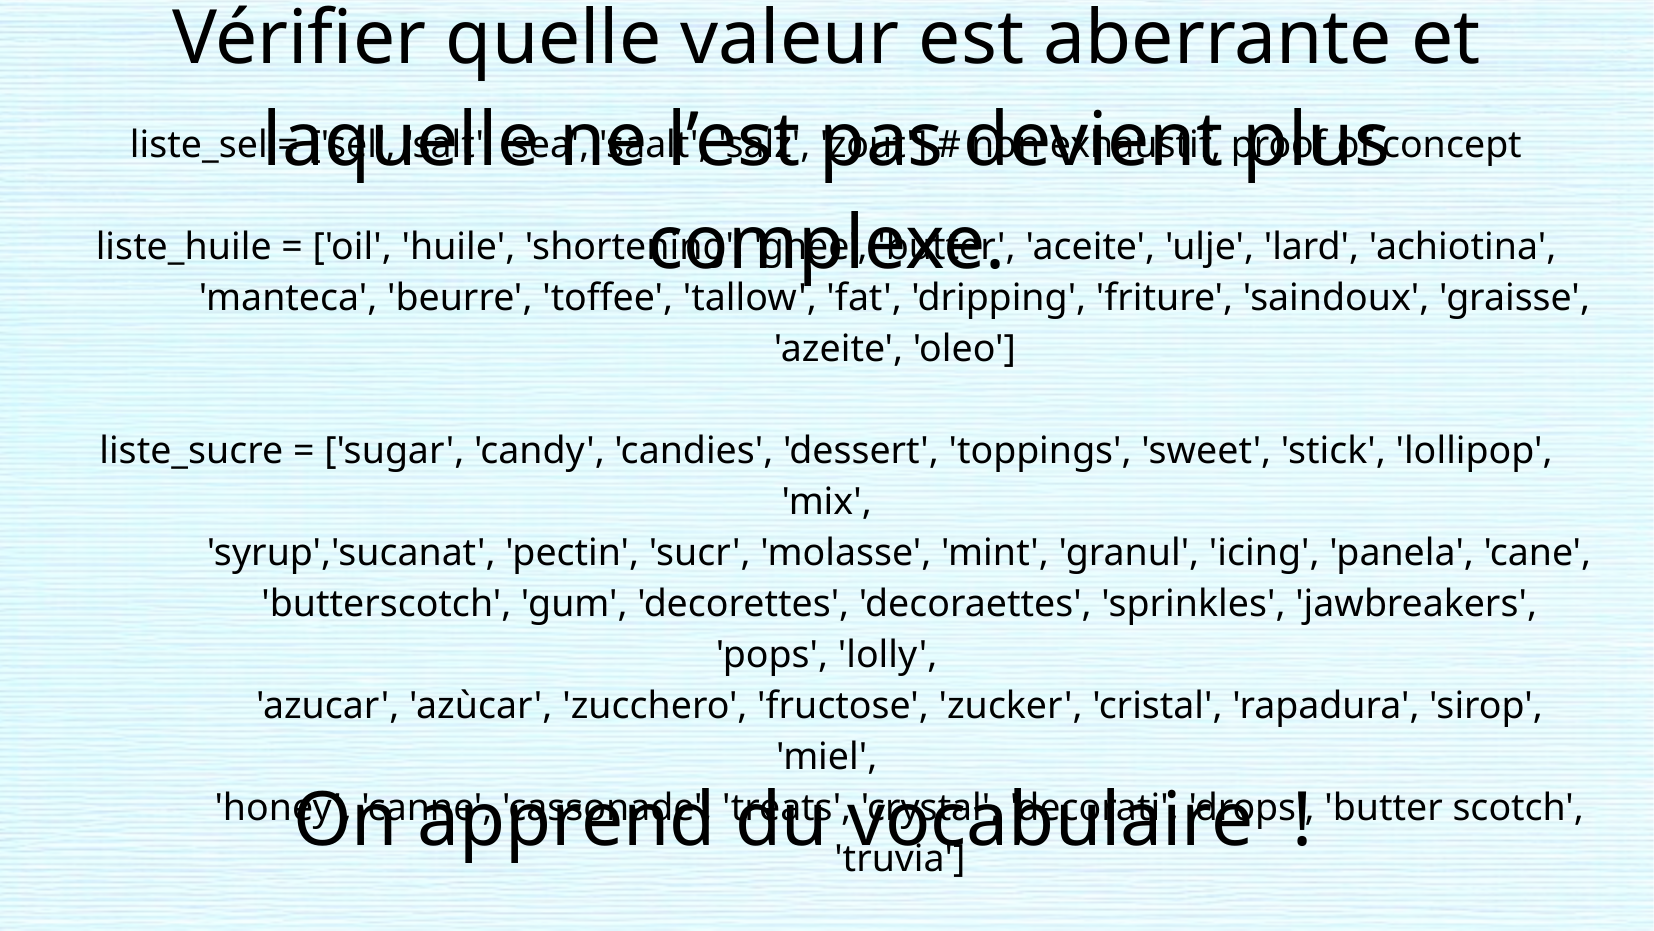

# Vérifier quelle valeur est aberrante et laquelle ne l’est pas devient plus complexe.
liste_sel = ['sel', 'salt', 'sea', 'saalt', 'salz', 'zout'] # non exhaustif, proof of concept
liste_huile = ['oil', 'huile', 'shortening', 'ghee', 'butter', 'aceite', 'ulje', 'lard', 'achiotina',
 'manteca', 'beurre', 'toffee', 'tallow', 'fat', 'dripping', 'friture', 'saindoux', 'graisse',
 'azeite', 'oleo']
liste_sucre = ['sugar', 'candy', 'candies', 'dessert', 'toppings', 'sweet', 'stick', 'lollipop', 'mix',
 'syrup','sucanat', 'pectin', 'sucr', 'molasse', 'mint', 'granul', 'icing', 'panela', 'cane',
 'butterscotch', 'gum', 'decorettes', 'decoraettes', 'sprinkles', 'jawbreakers', 'pops', 'lolly',
 'azucar', 'azùcar', 'zucchero', 'fructose', 'zucker', 'cristal', 'rapadura', 'sirop', 'miel',
 'honey', 'canne', 'cassonade', 'treats', 'crystal', 'decorati', 'drops', 'butter scotch',
 'truvia']
On apprend du vocabulaire  !